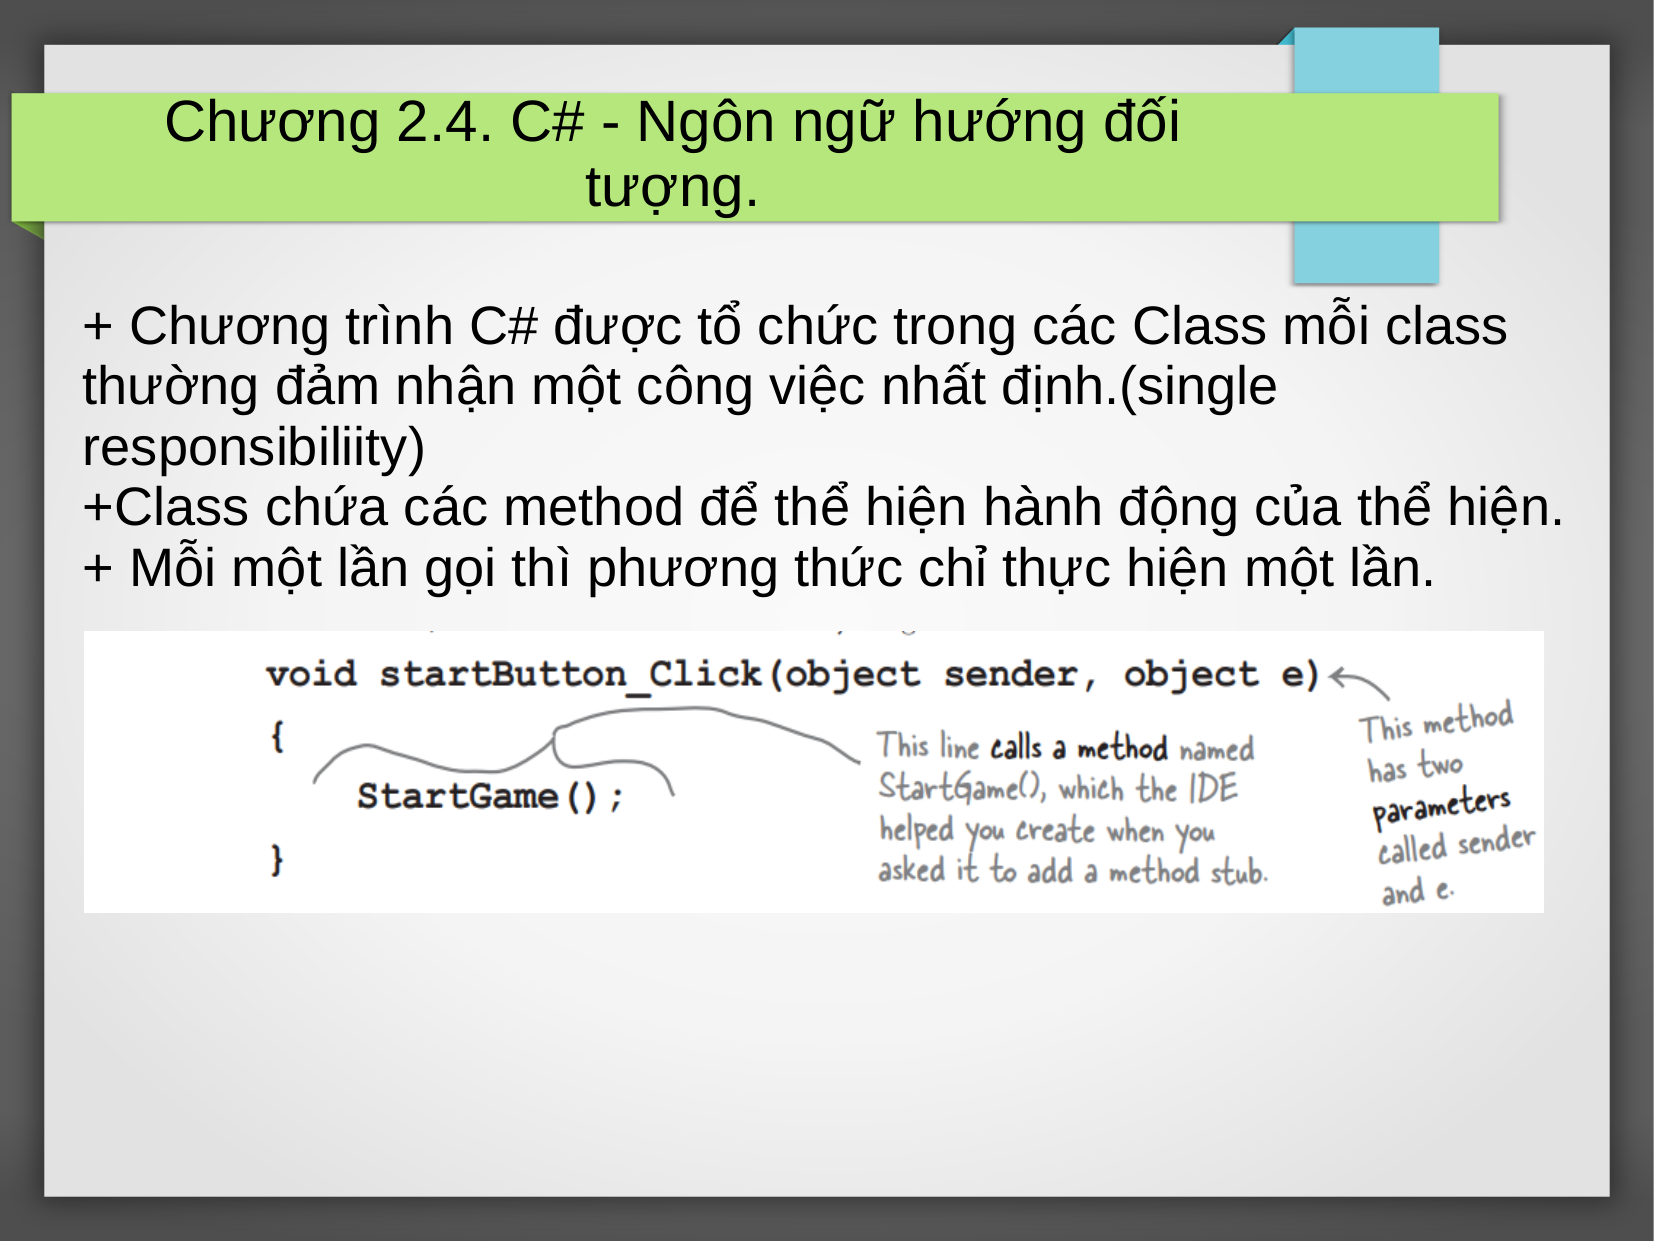

# Chương 2.4. C# - Ngôn ngữ hướng đối tượng.
+ Chương trình C# được tổ chức trong các Class mỗi class thường đảm nhận một công việc nhất định.(single responsibiliity)
+Class chứa các method để thể hiện hành động của thể hiện.
+ Mỗi một lần gọi thì phương thức chỉ thực hiện một lần.